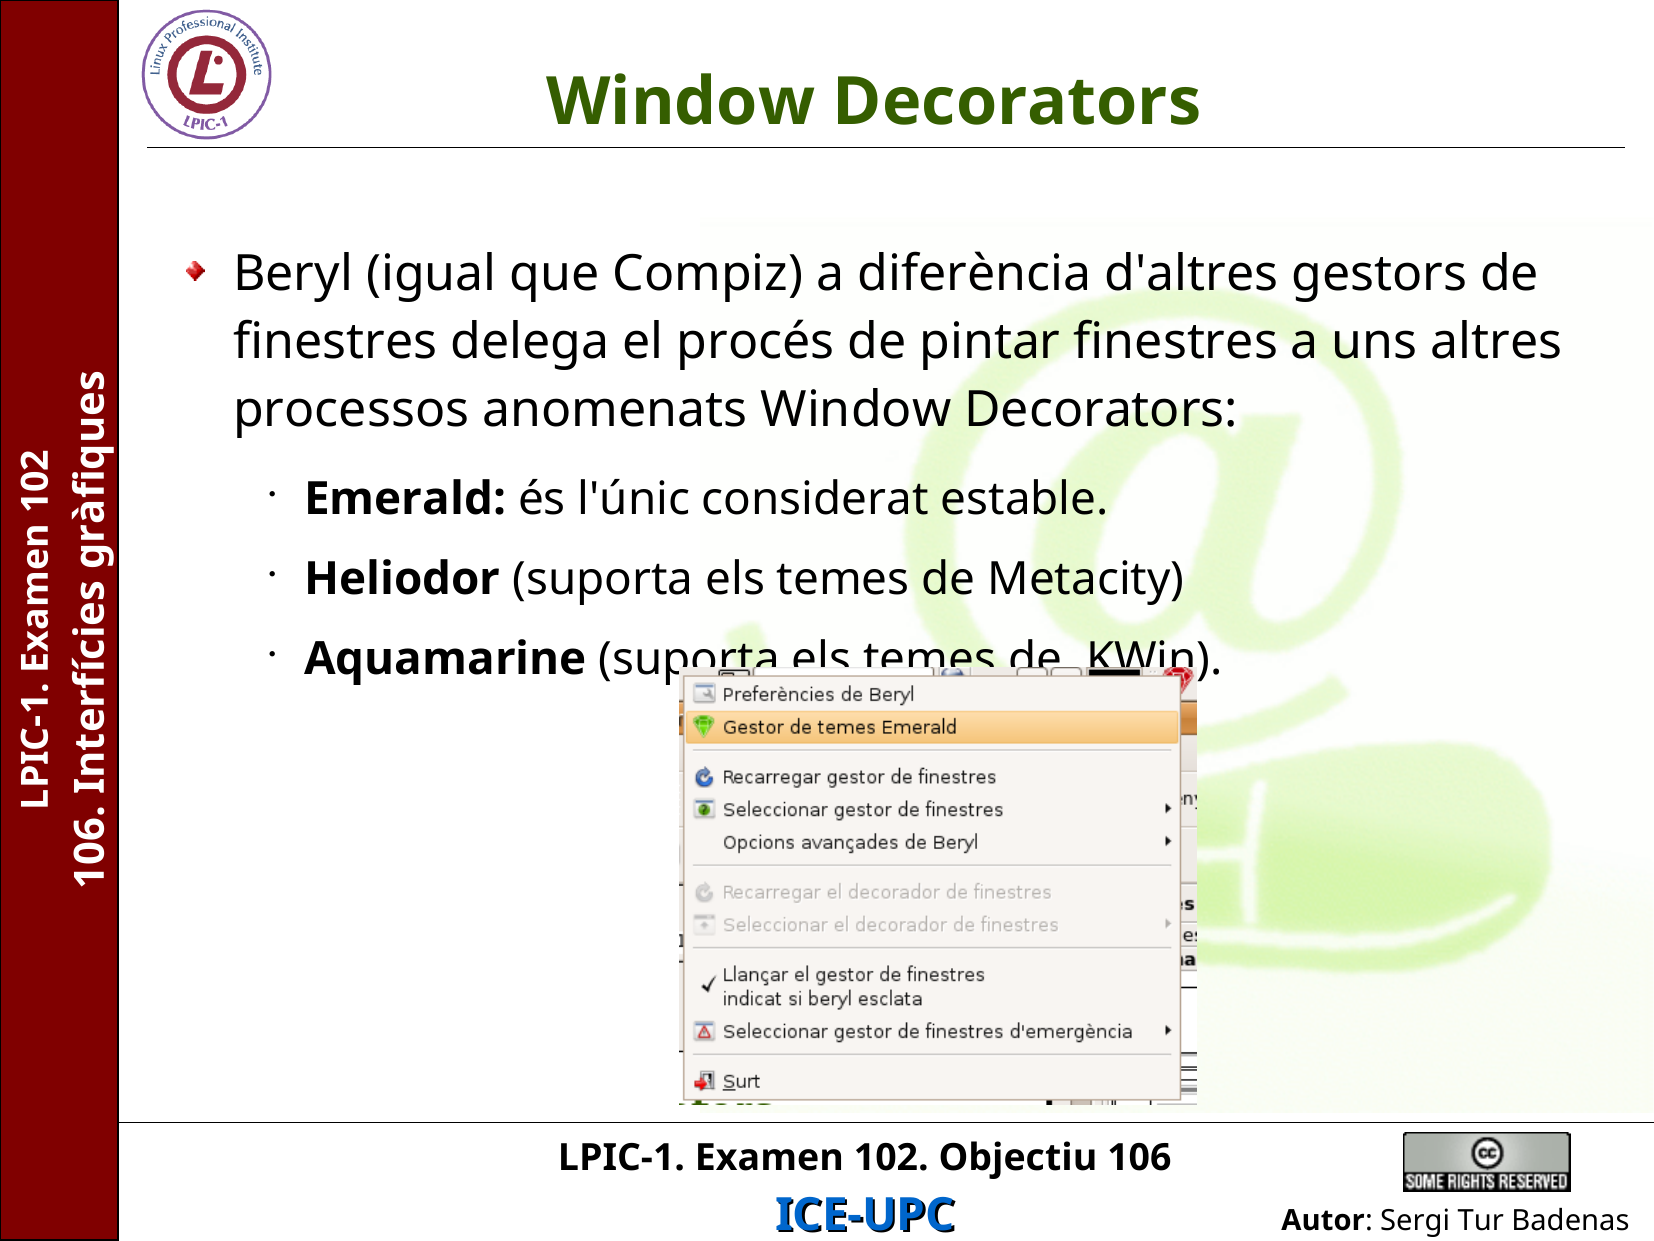

# Window Decorators
Beryl (igual que Compiz) a diferència d'altres gestors de finestres delega el procés de pintar finestres a uns altres processos anomenats Window Decorators:
Emerald: és l'únic considerat estable.
Heliodor (suporta els temes de Metacity)
Aquamarine (suporta els temes de KWin).